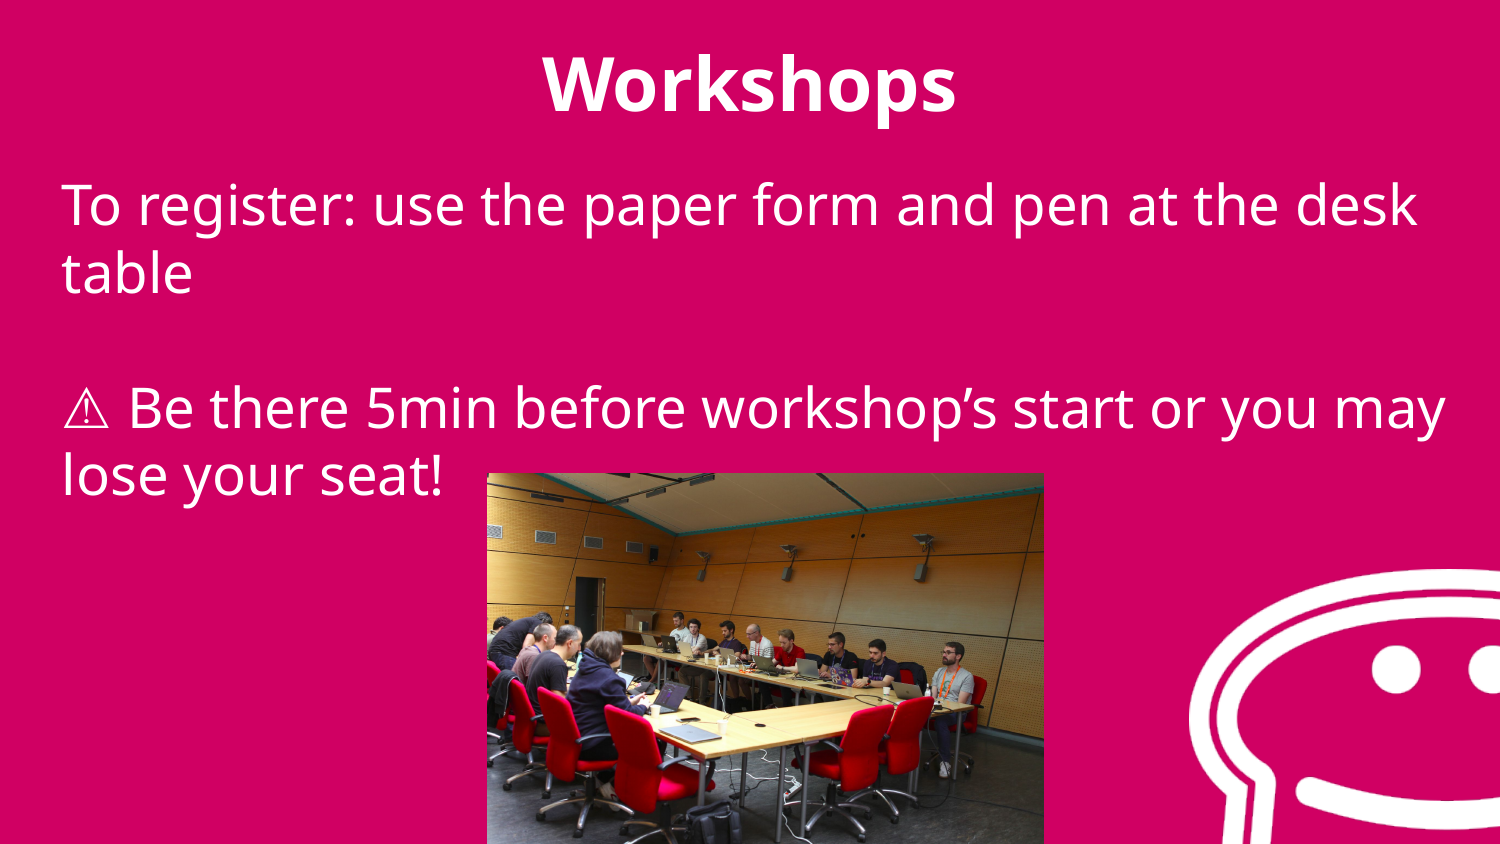

Workshops
To register: use the paper form and pen at the desk table
⚠️ Be there 5min before workshop’s start or you may lose your seat!